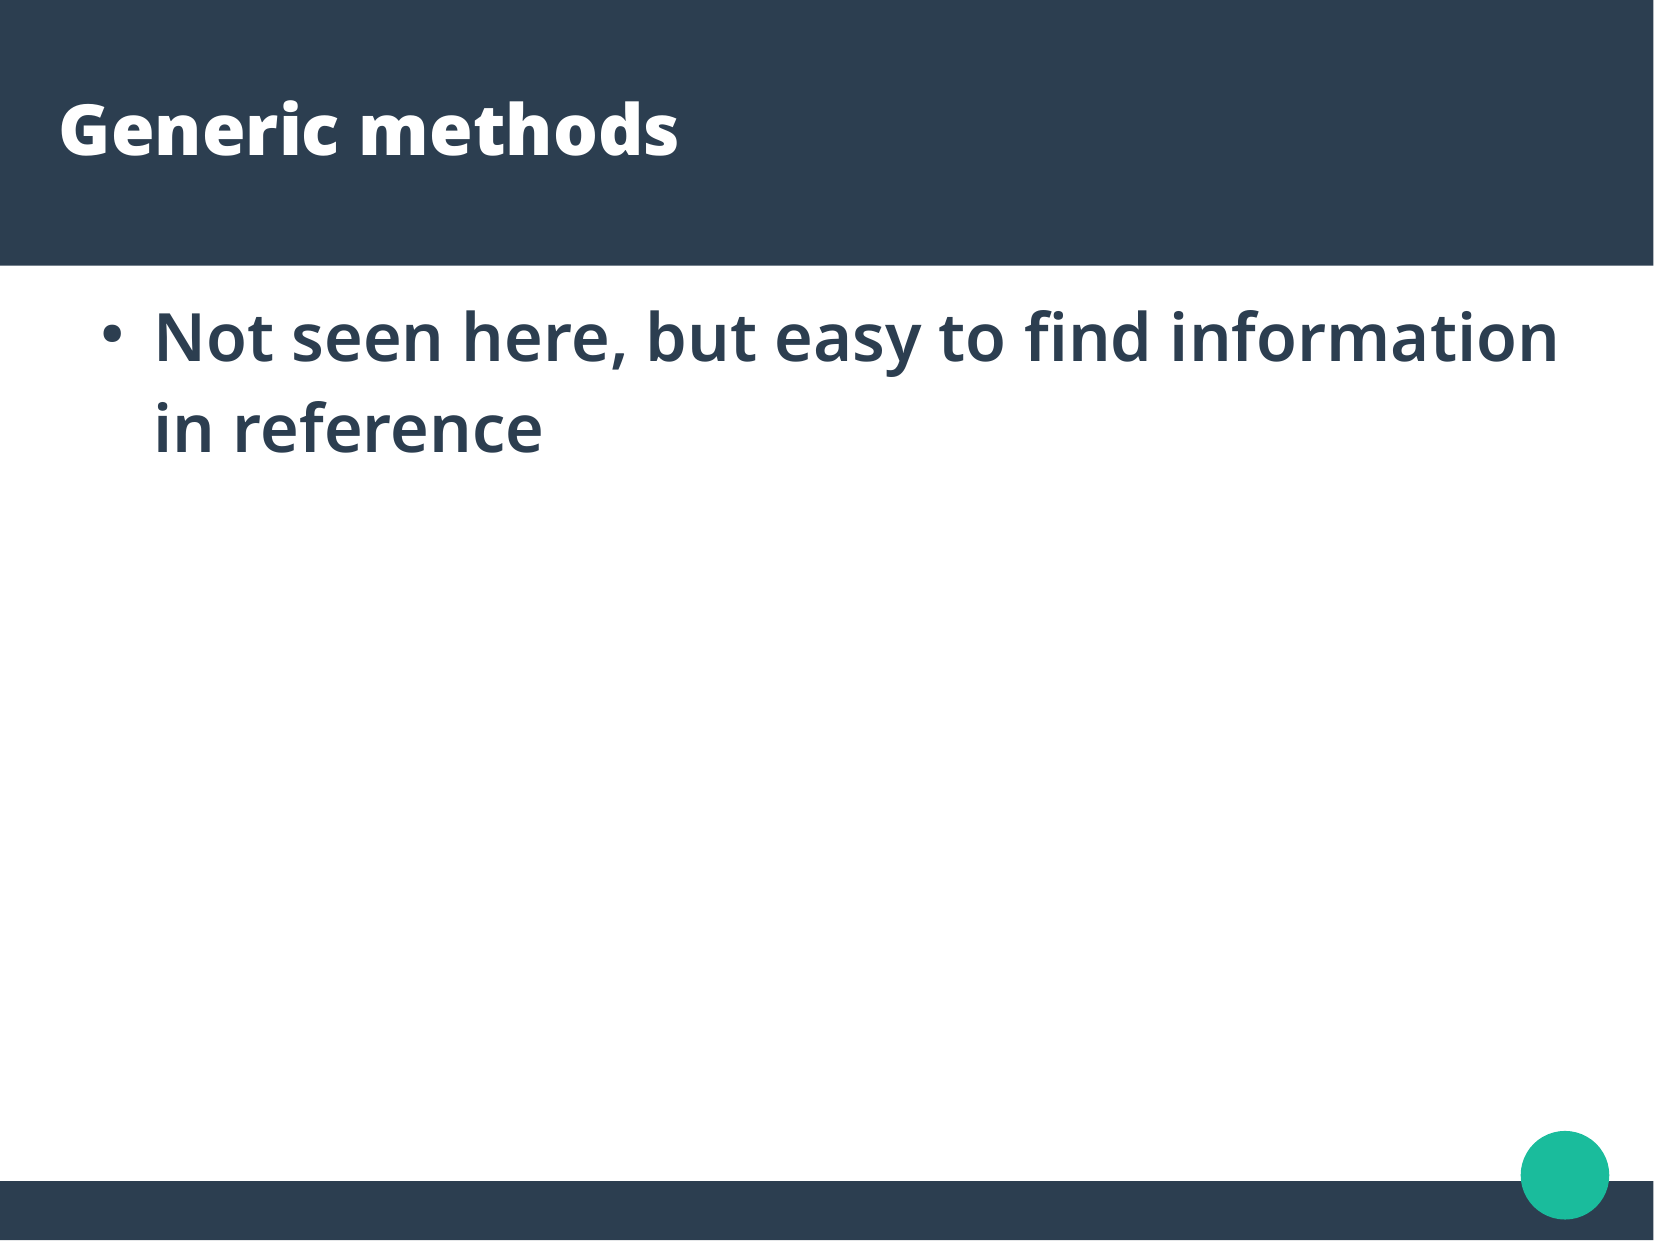

# Generic methods
Not seen here, but easy to find information in reference